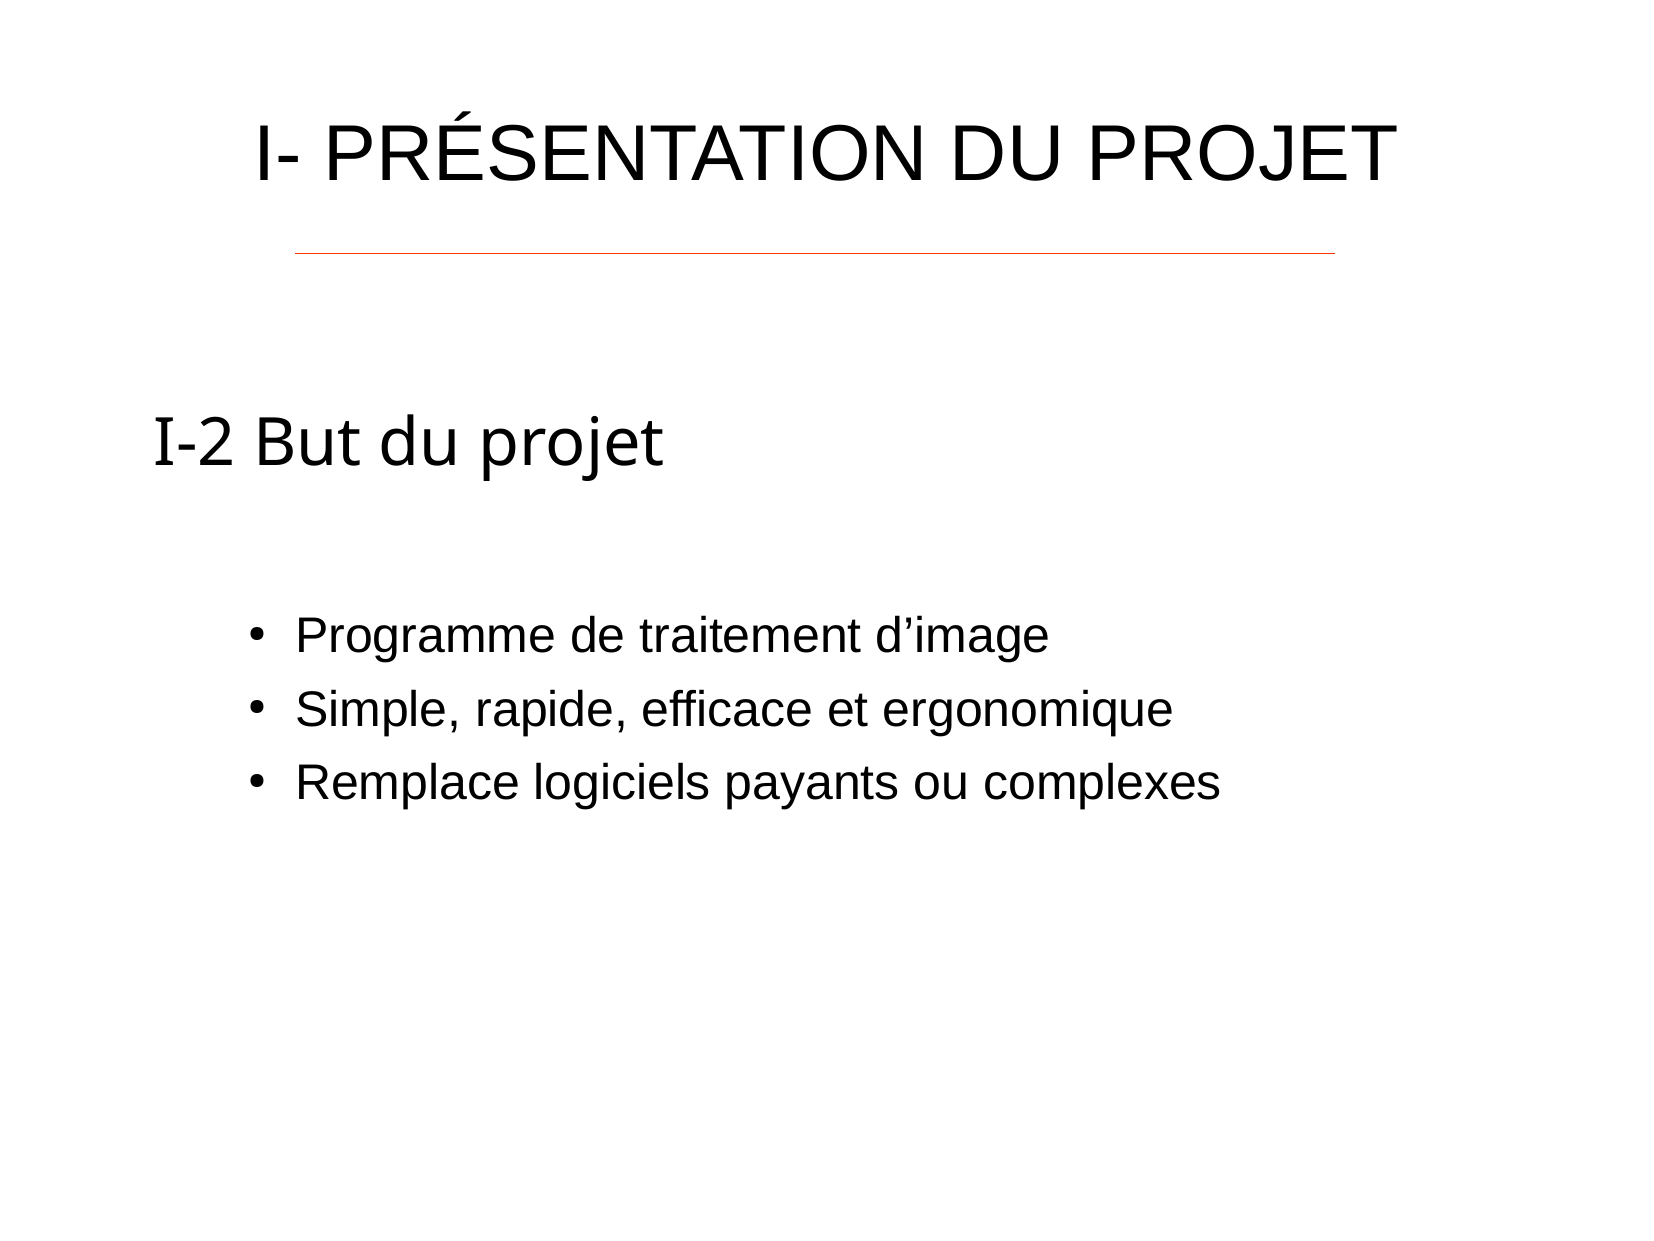

# I- PRÉSENTATION DU PROJET
I-2 But du projet
Programme de traitement d’image
Simple, rapide, efficace et ergonomique
Remplace logiciels payants ou complexes